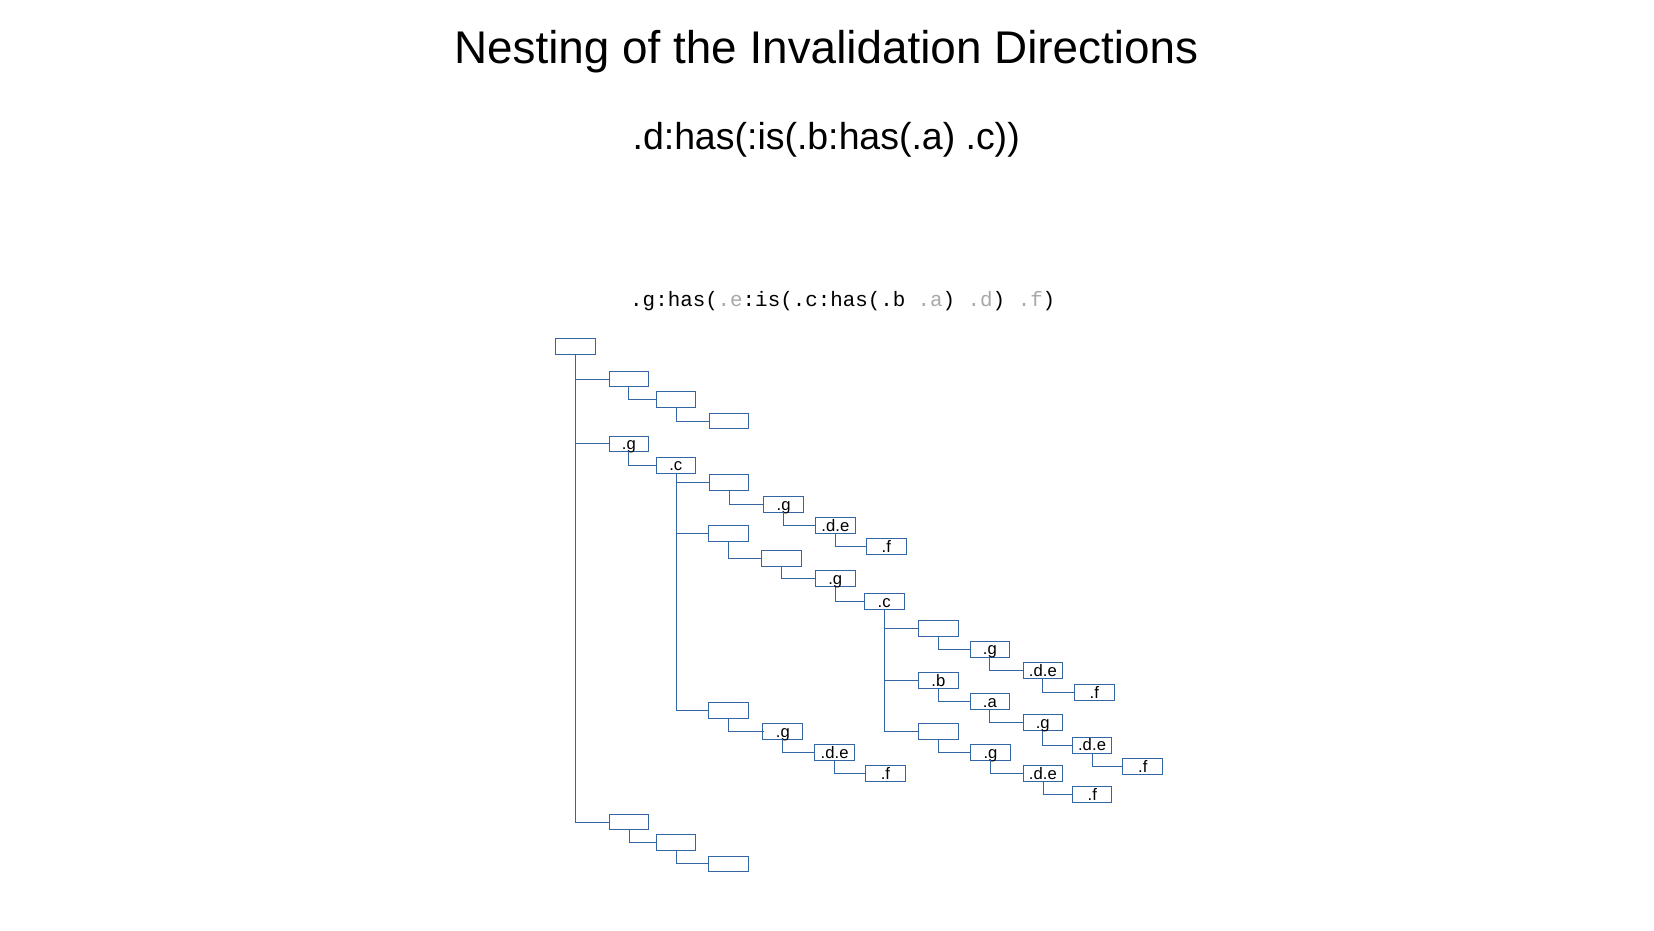

Nesting of the Invalidation Directions
.d:has(:is(.b:has(.a) .c))
.g:has(.e:is(.c:has(.b .a) .d) .f)
.g
.c
.g
.d.e
.f
.g
.c
.g
.d.e
.b
.f
.a
.g
.g
.d.e
.d.e
.g
.f
.f
.d.e
.f